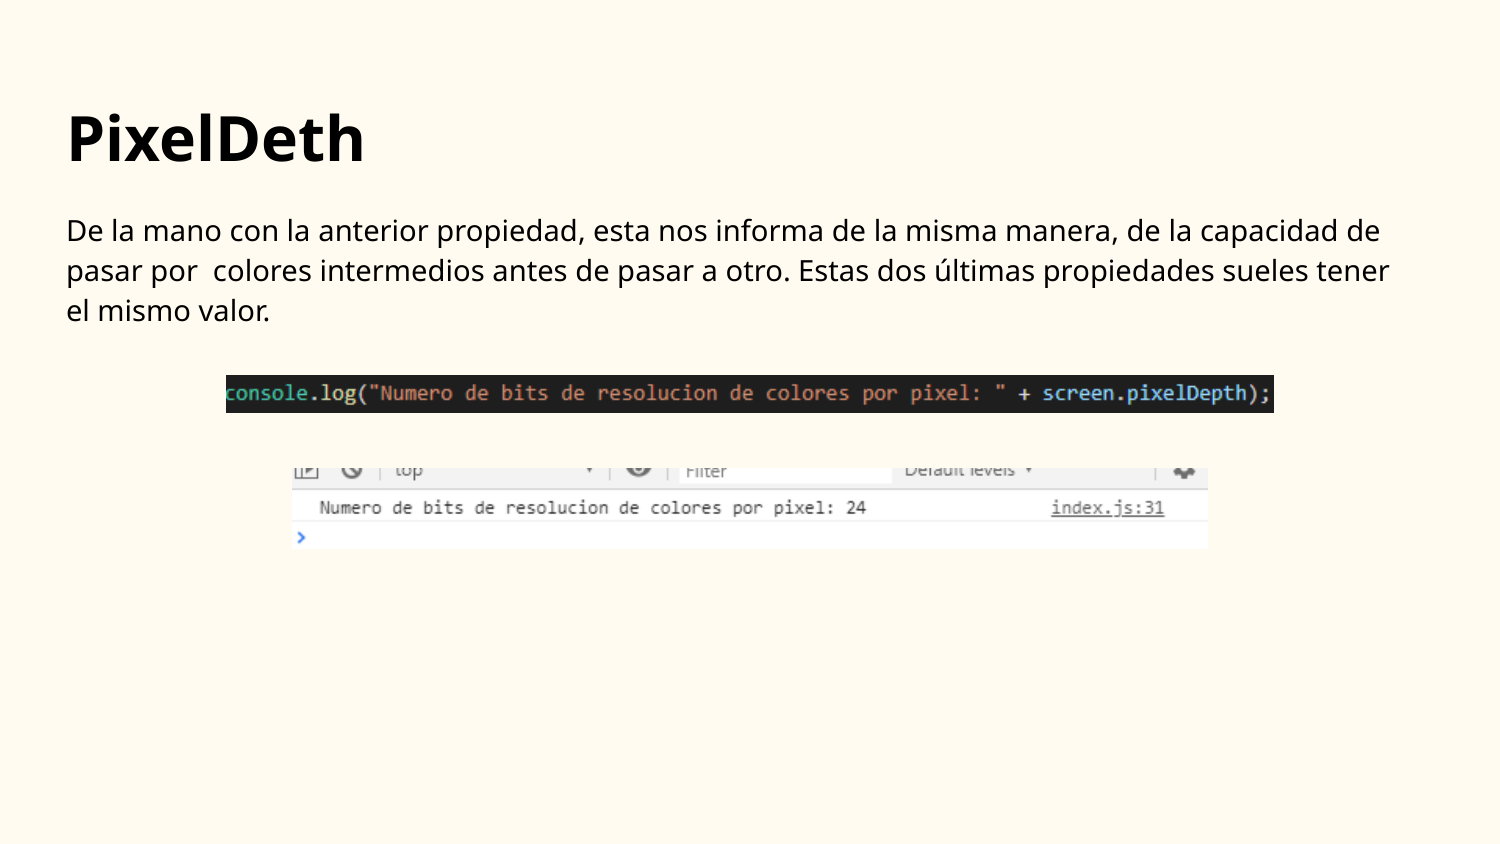

# PixelDeth
De la mano con la anterior propiedad, esta nos informa de la misma manera, de la capacidad de pasar por colores intermedios antes de pasar a otro. Estas dos últimas propiedades sueles tener el mismo valor.